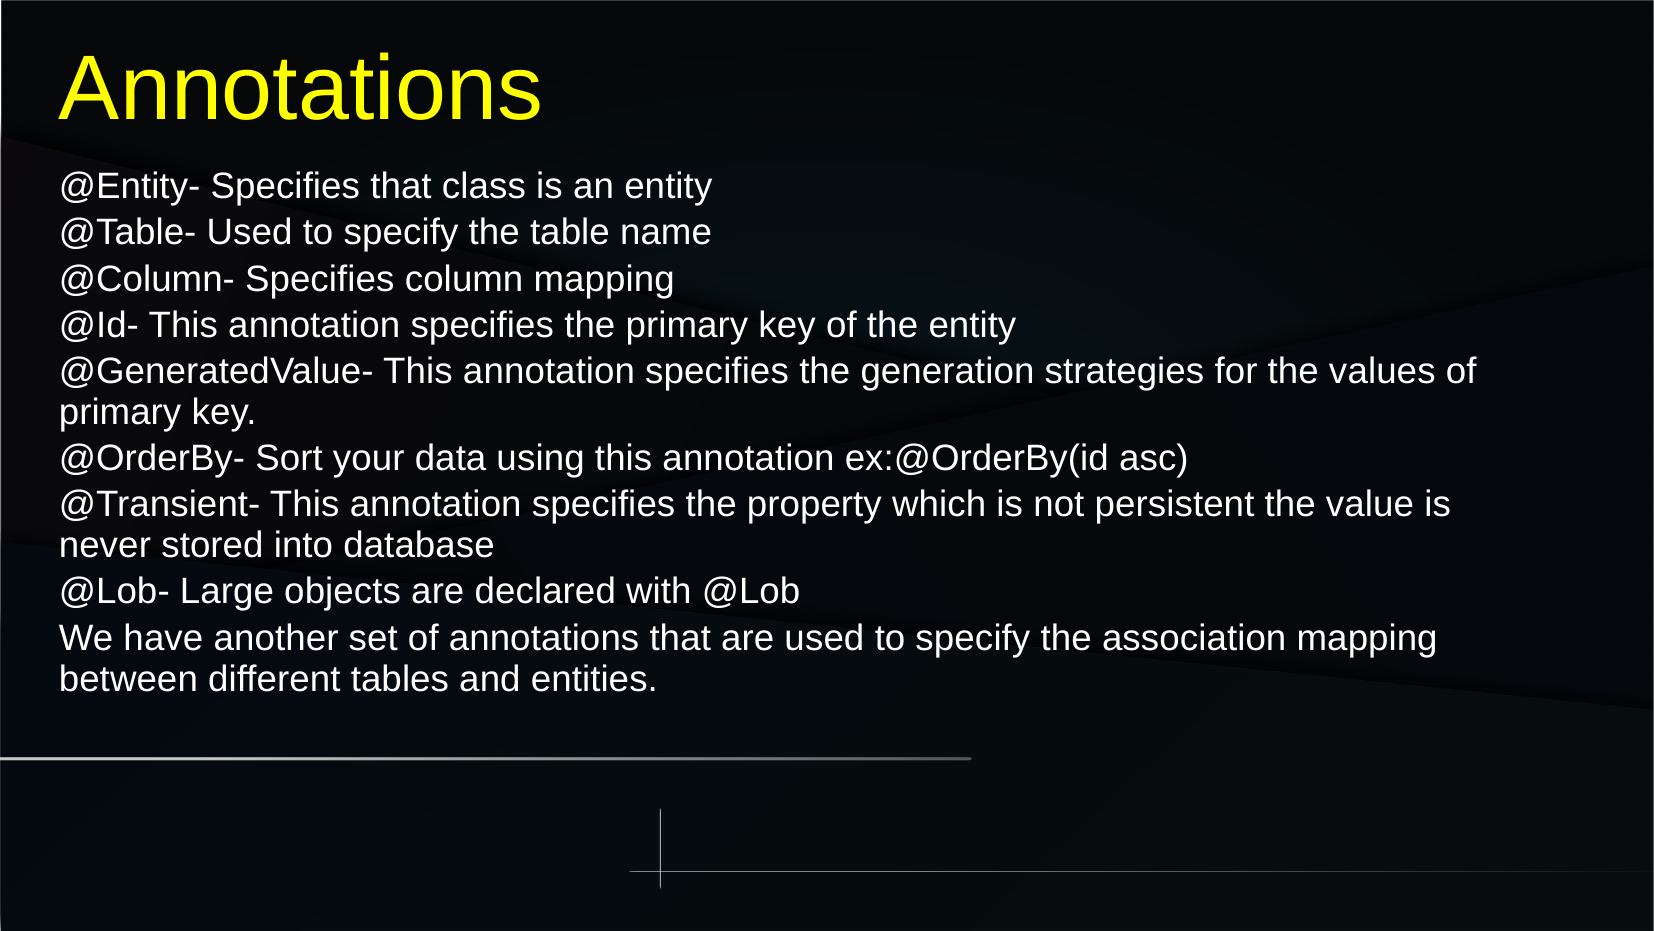

# Annotations
@Entity- Specifies that class is an entity
@Table- Used to specify the table name
@Column- Specifies column mapping
@Id- This annotation specifies the primary key of the entity
@GeneratedValue- This annotation specifies the generation strategies for the values of primary key.
@OrderBy- Sort your data using this annotation ex:@OrderBy(id asc)
@Transient- This annotation specifies the property which is not persistent the value is never stored into database
@Lob- Large objects are declared with @Lob
We have another set of annotations that are used to specify the association mapping between different tables and entities.